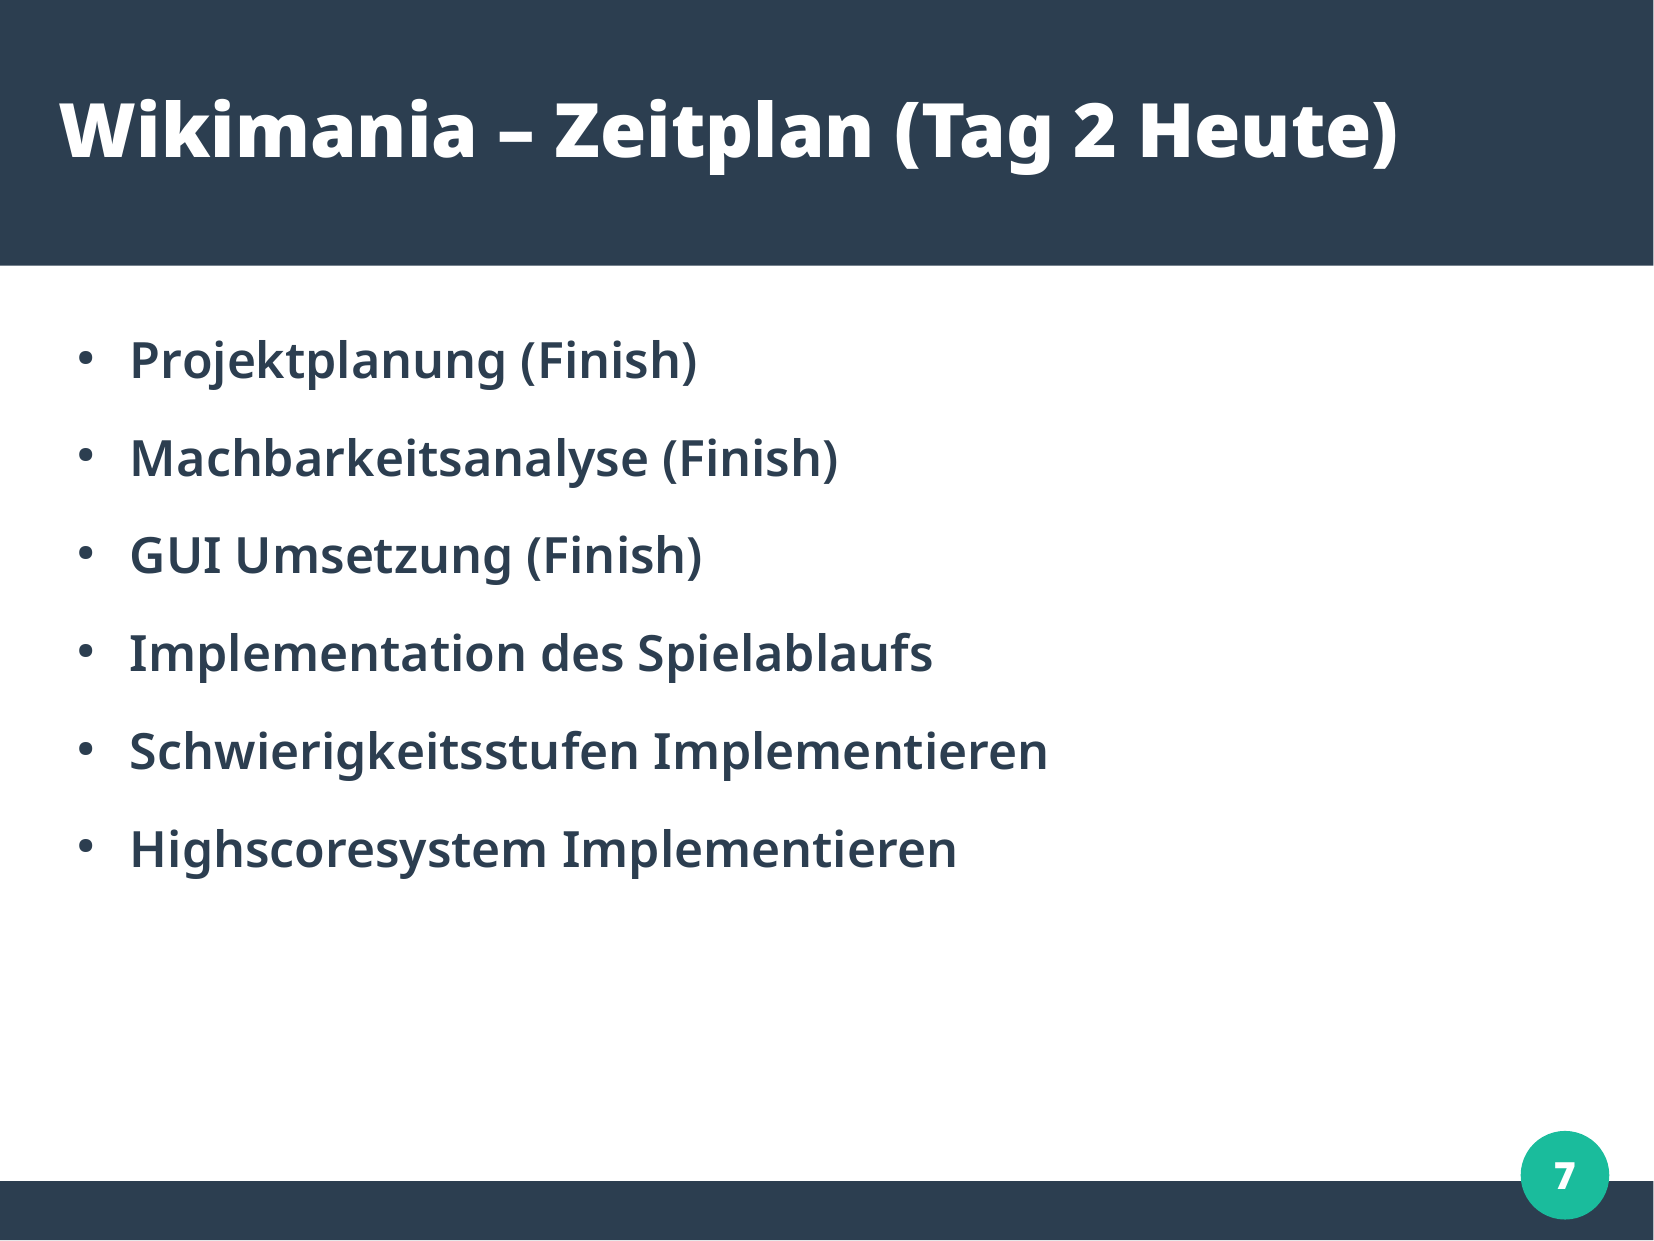

# Wikimania – Zeitplan (Tag 2 Heute)
Projektplanung (Finish)
Machbarkeitsanalyse (Finish)
GUI Umsetzung (Finish)
Implementation des Spielablaufs
Schwierigkeitsstufen Implementieren
Highscoresystem Implementieren
7